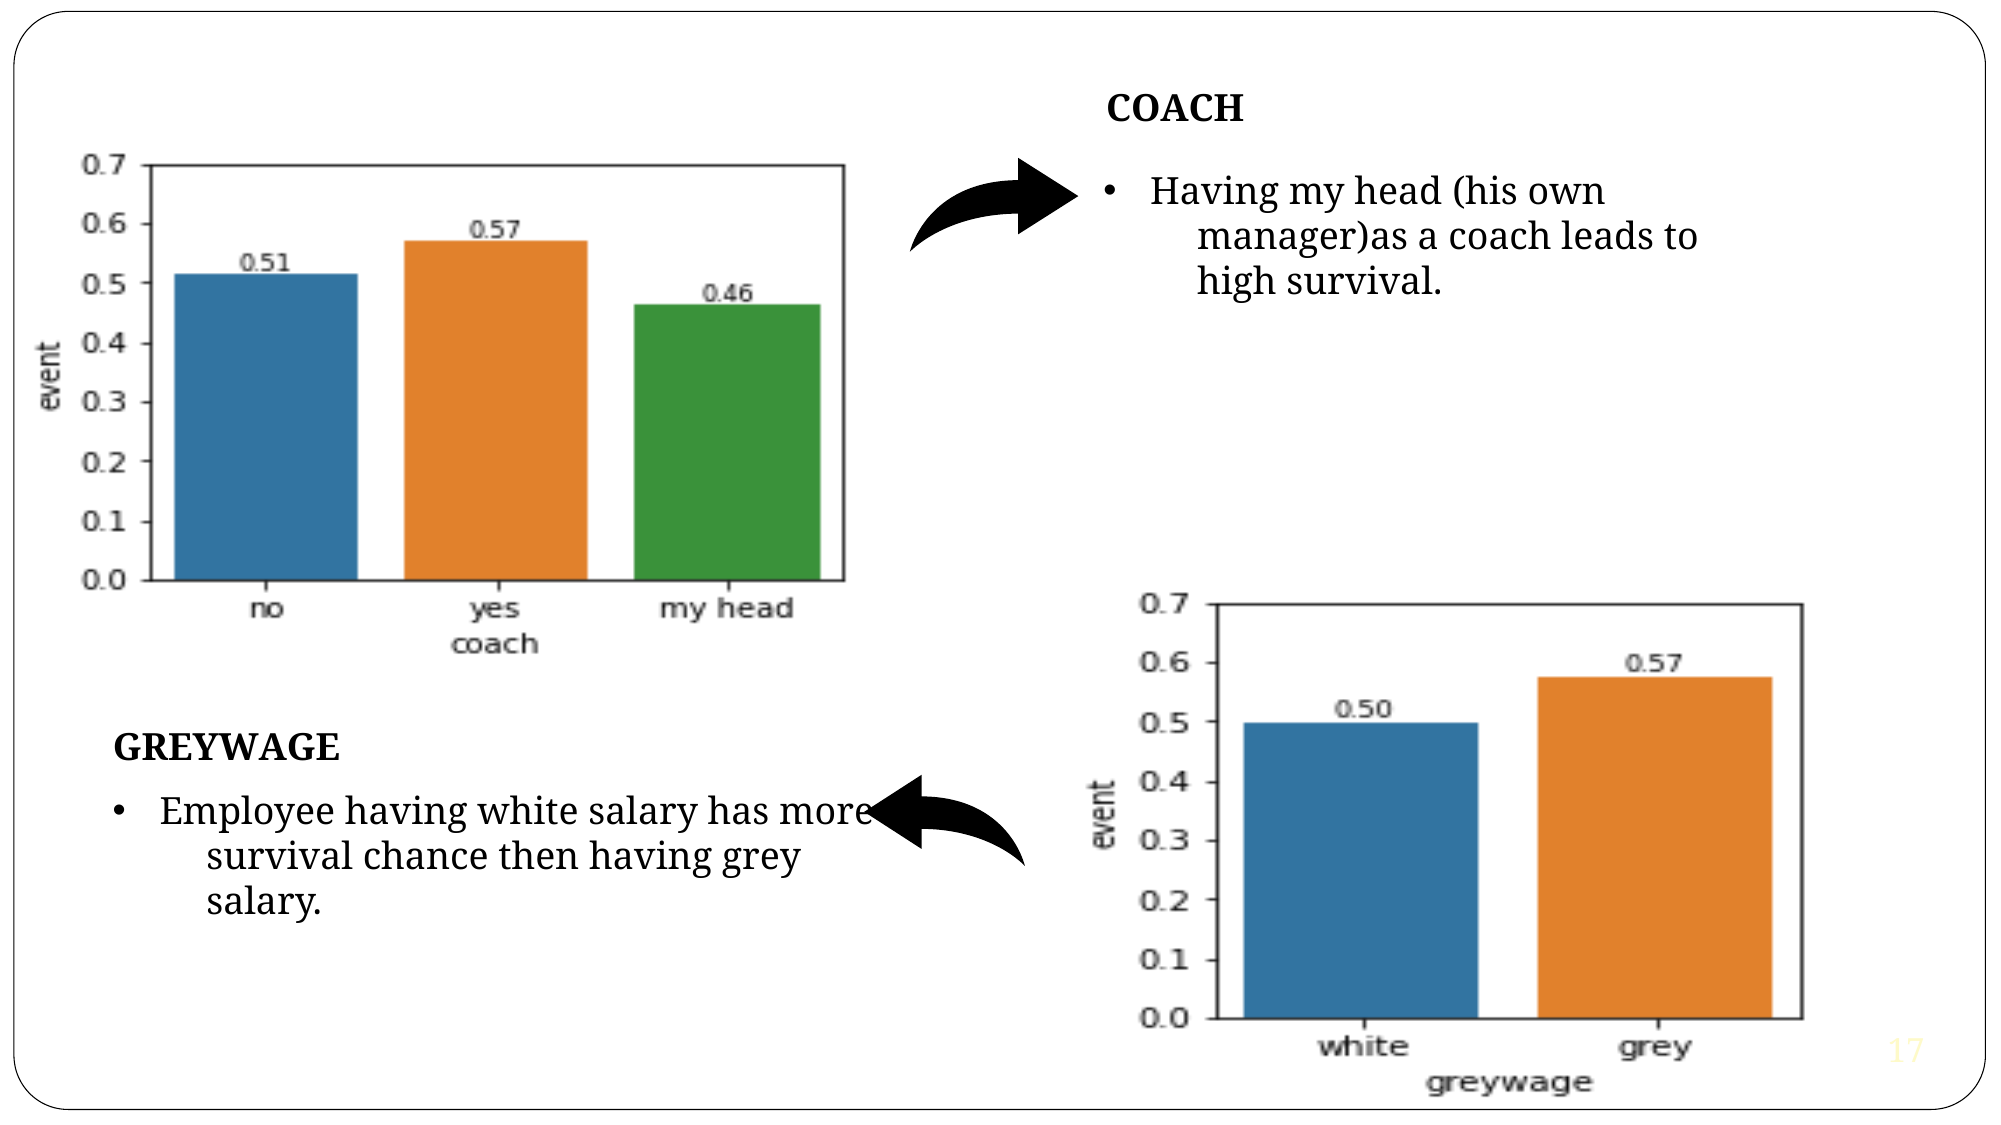

COACH
Having my head (his own manager)as a coach leads to high survival.
COACH
GREYWAGE
GREYWAGE
Employee having white salary has more survival chance then having grey salary.